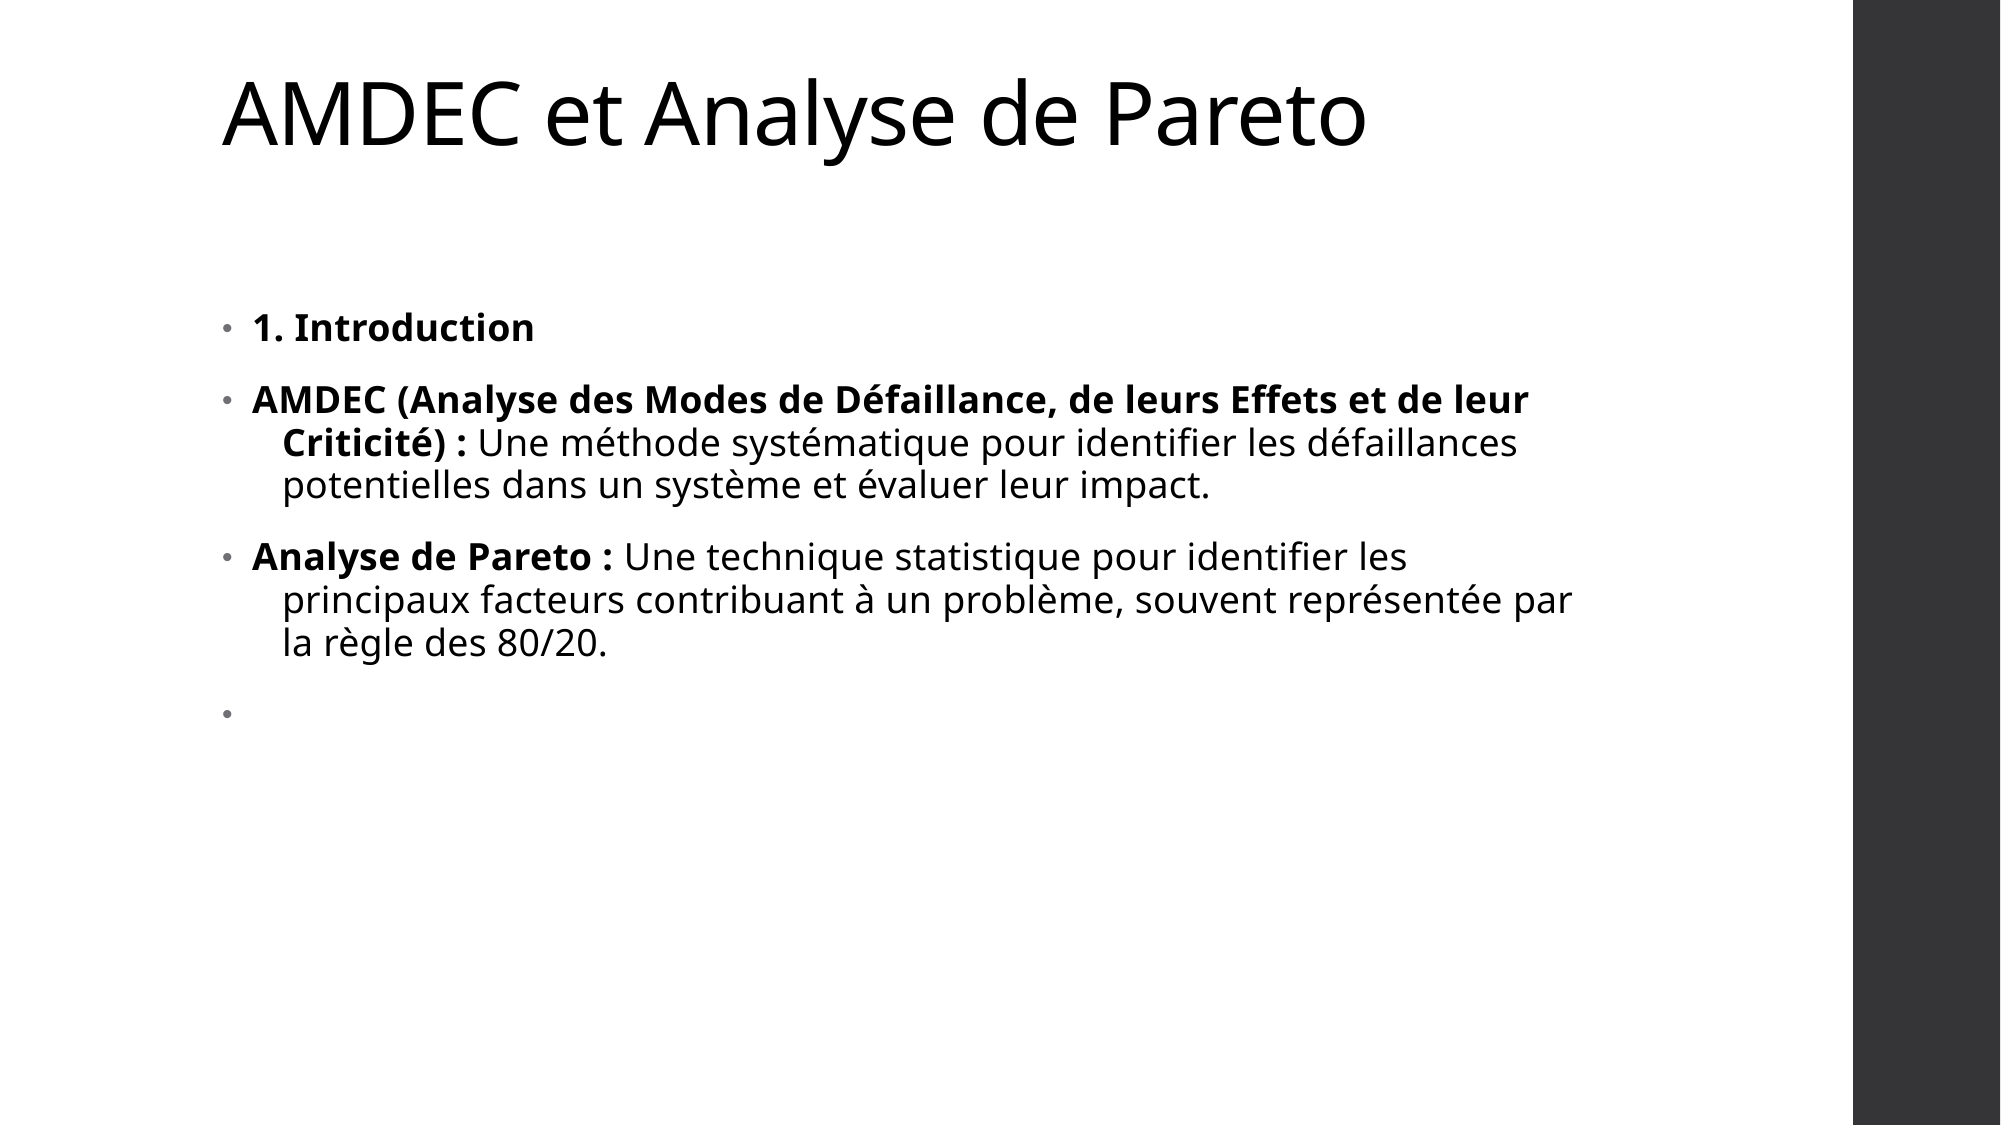

# AMDEC et Analyse de Pareto
1. Introduction
AMDEC (Analyse des Modes de Défaillance, de leurs Effets et de leur Criticité) : Une méthode systématique pour identifier les défaillances potentielles dans un système et évaluer leur impact.
Analyse de Pareto : Une technique statistique pour identifier les principaux facteurs contribuant à un problème, souvent représentée par la règle des 80/20.